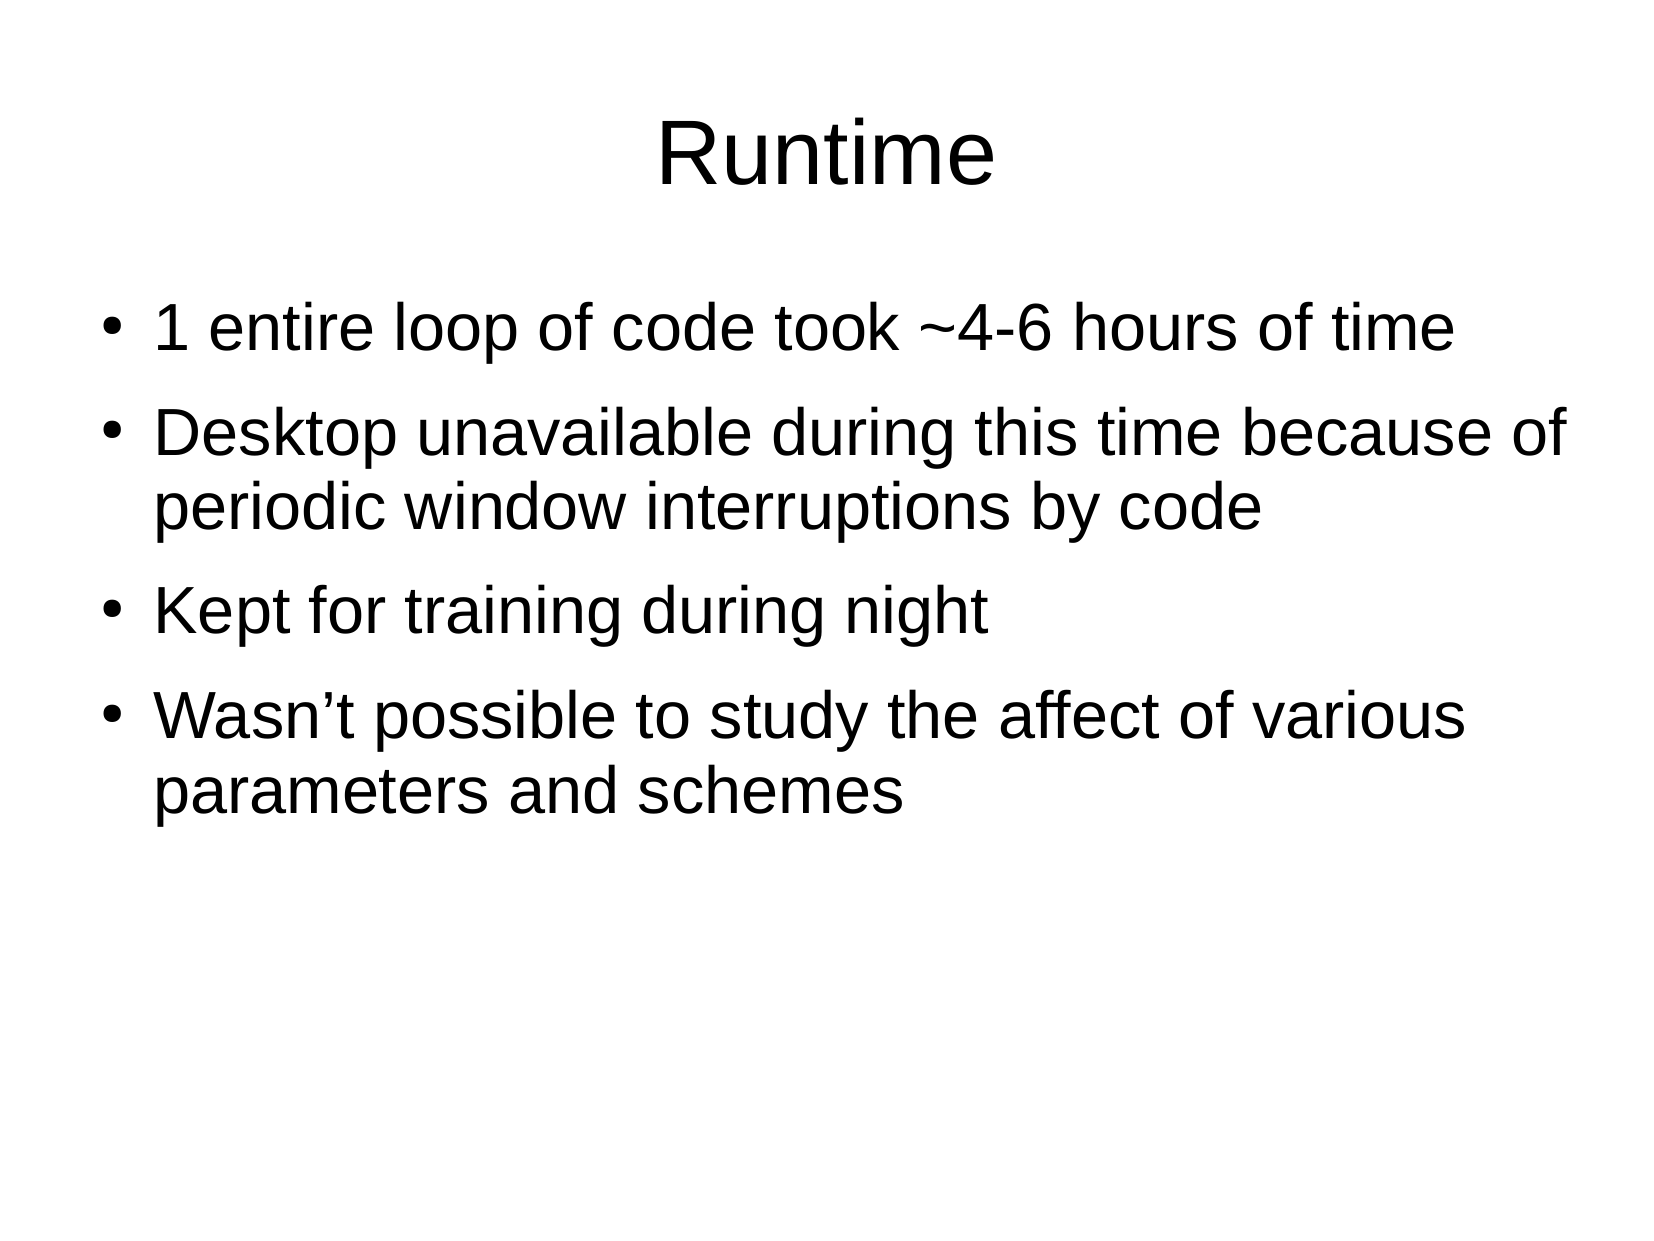

# Runtime
1 entire loop of code took ~4-6 hours of time
Desktop unavailable during this time because of periodic window interruptions by code
Kept for training during night
Wasn’t possible to study the affect of various parameters and schemes